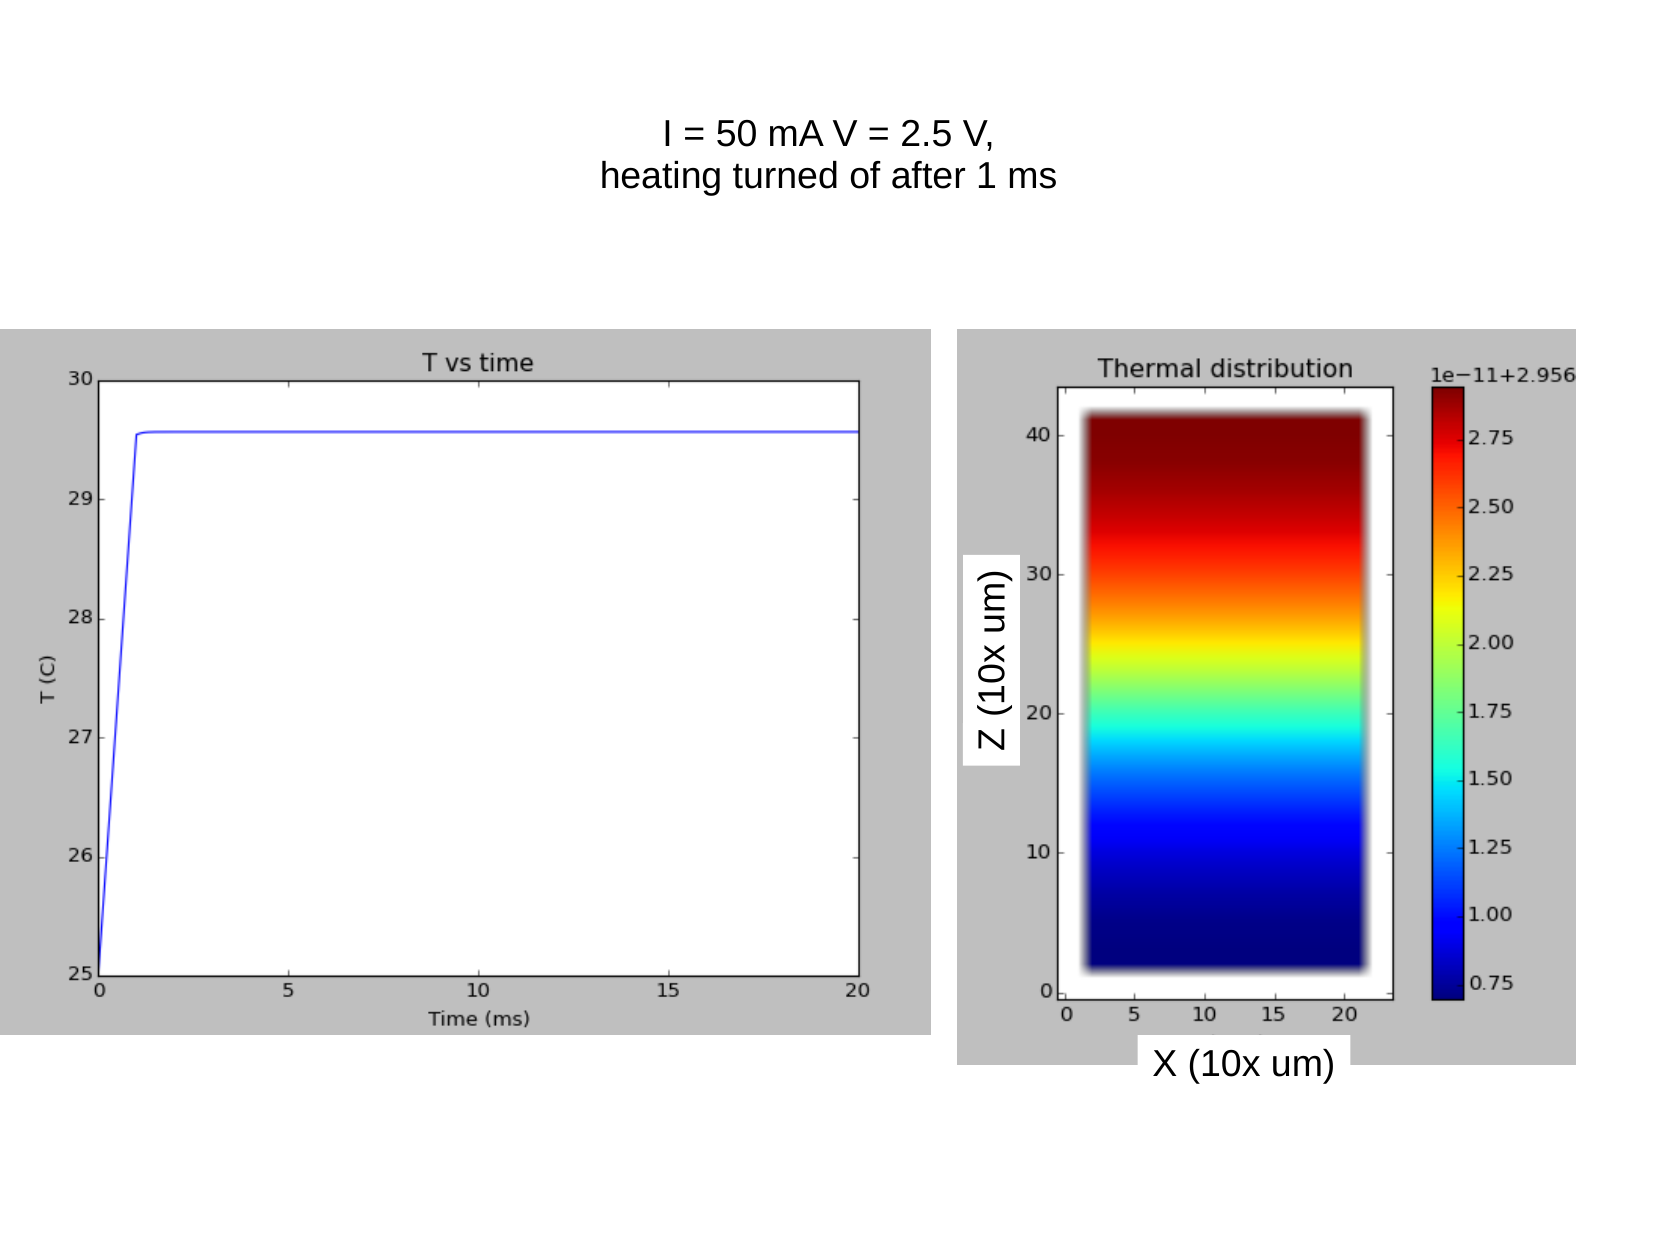

I = 50 mA V = 2.5 V,
heating turned of after 1 ms
Z (10x um)
X (10x um)